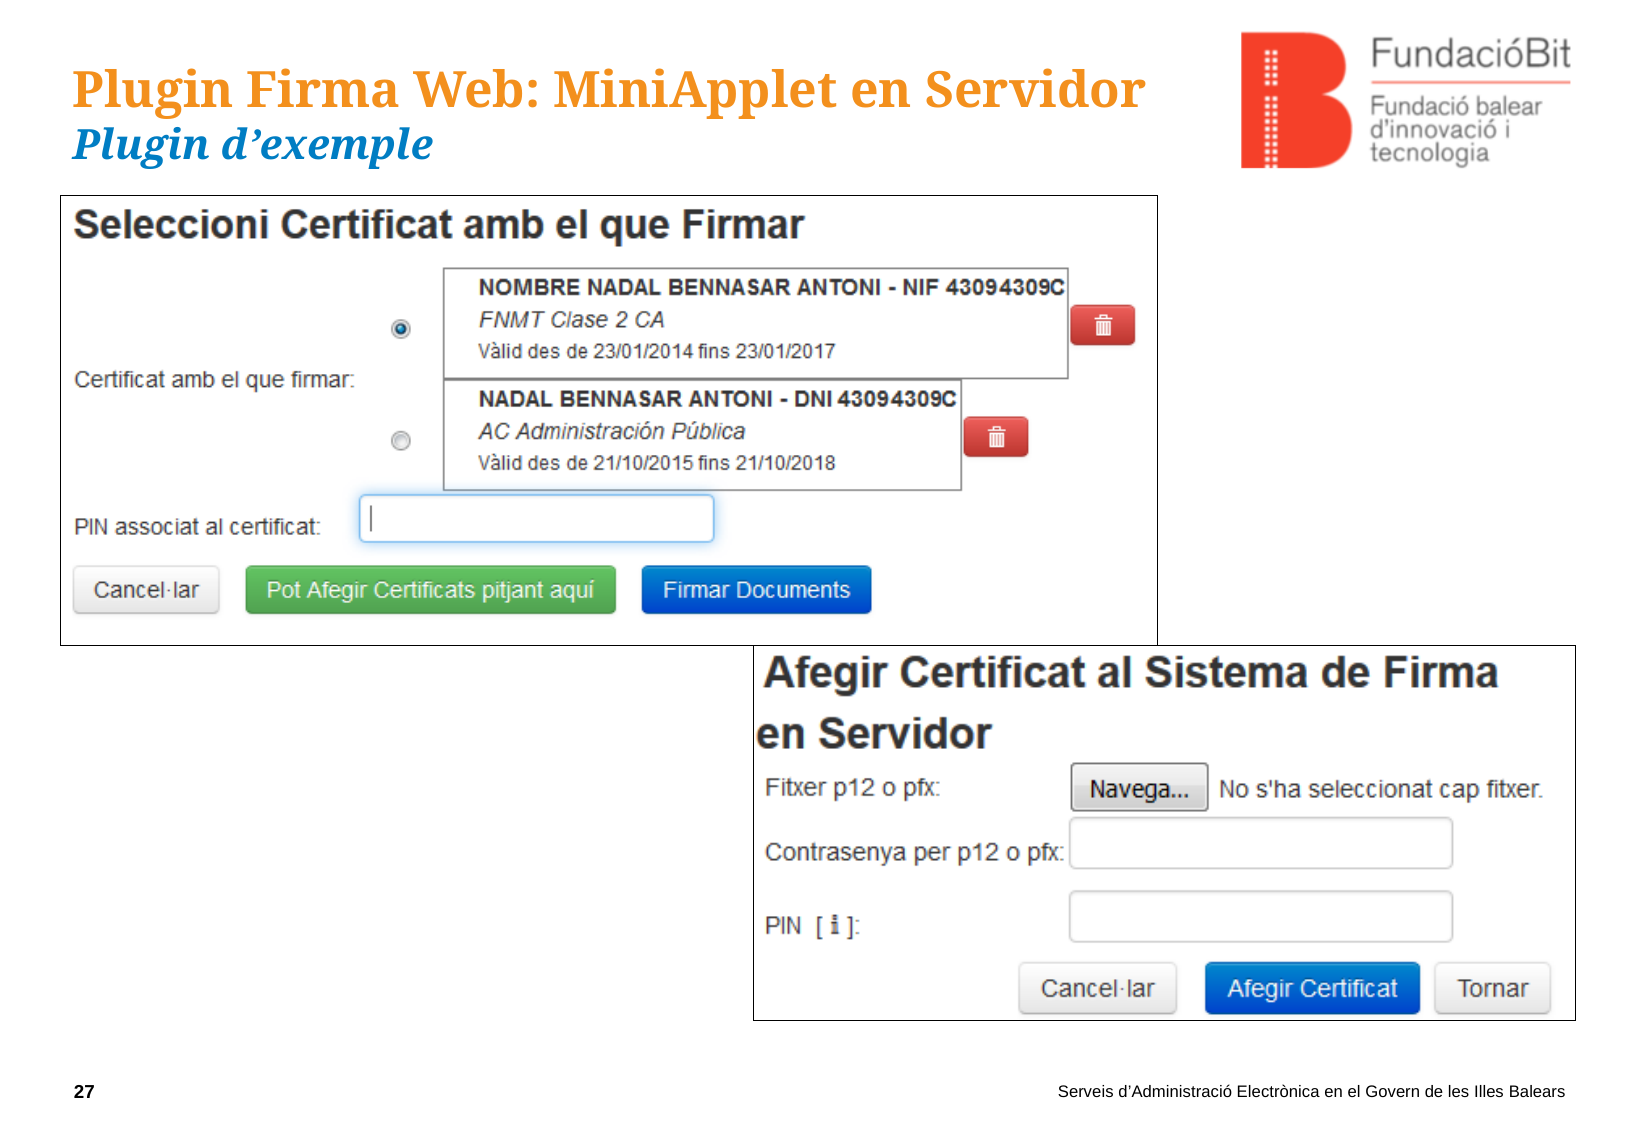

Plugin Firma Web: MiniApplet en Servidor
Plugin d’exemple